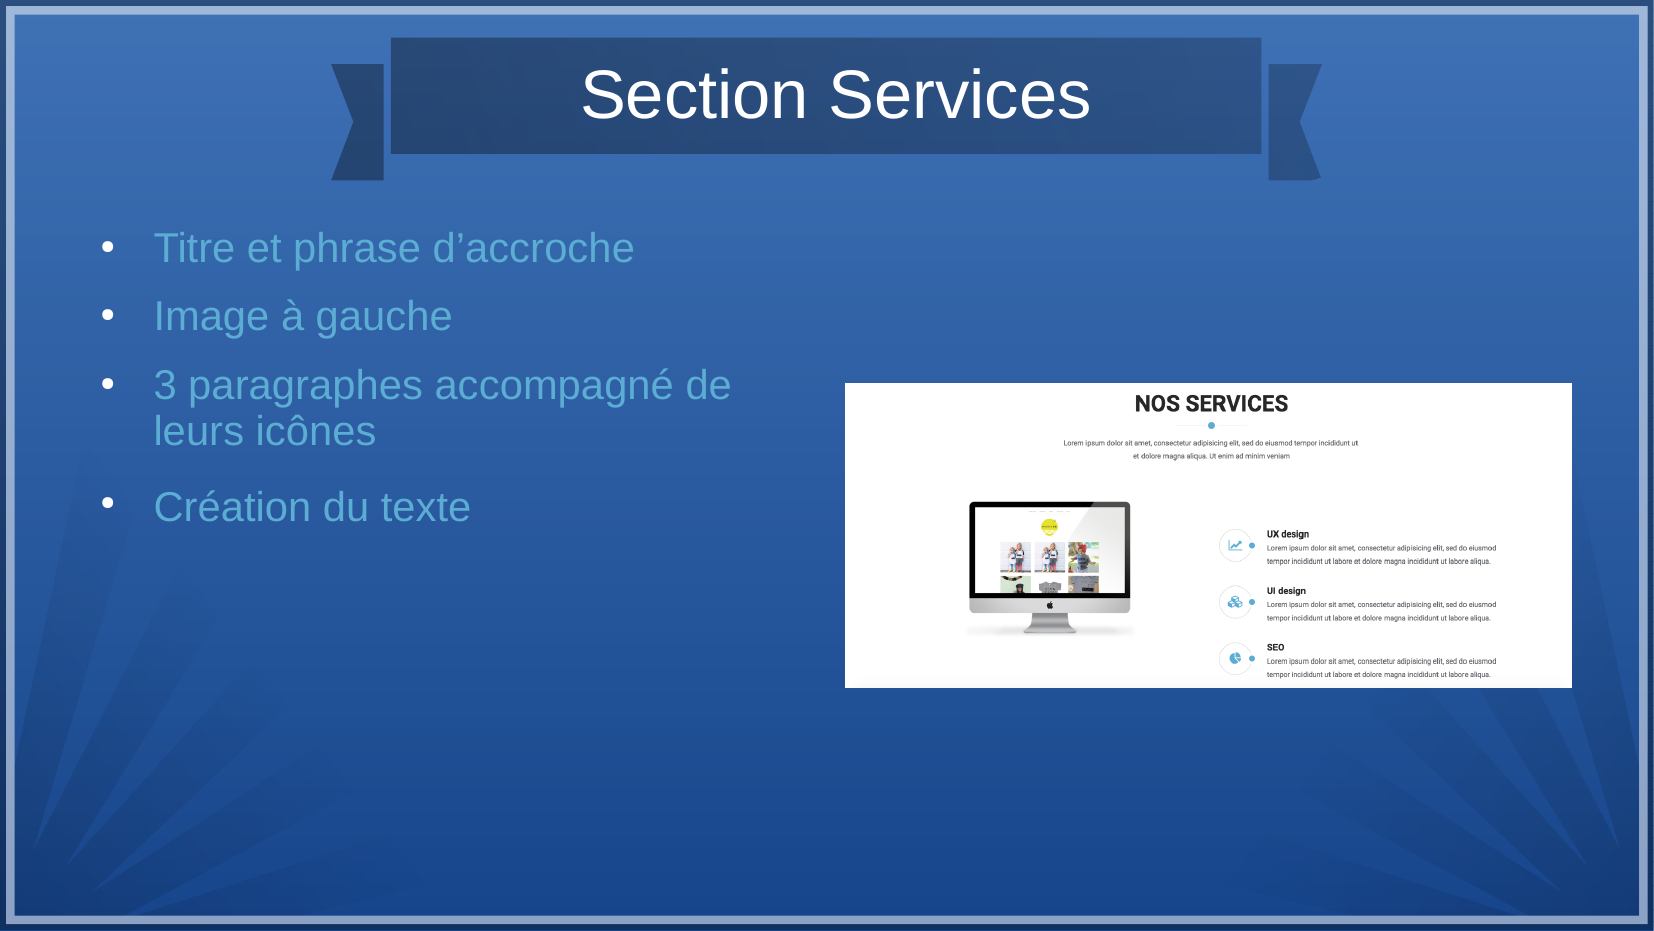

# Section Services
Titre et phrase d’accroche
Image à gauche
3 paragraphes accompagné de leurs icônes
Création du texte